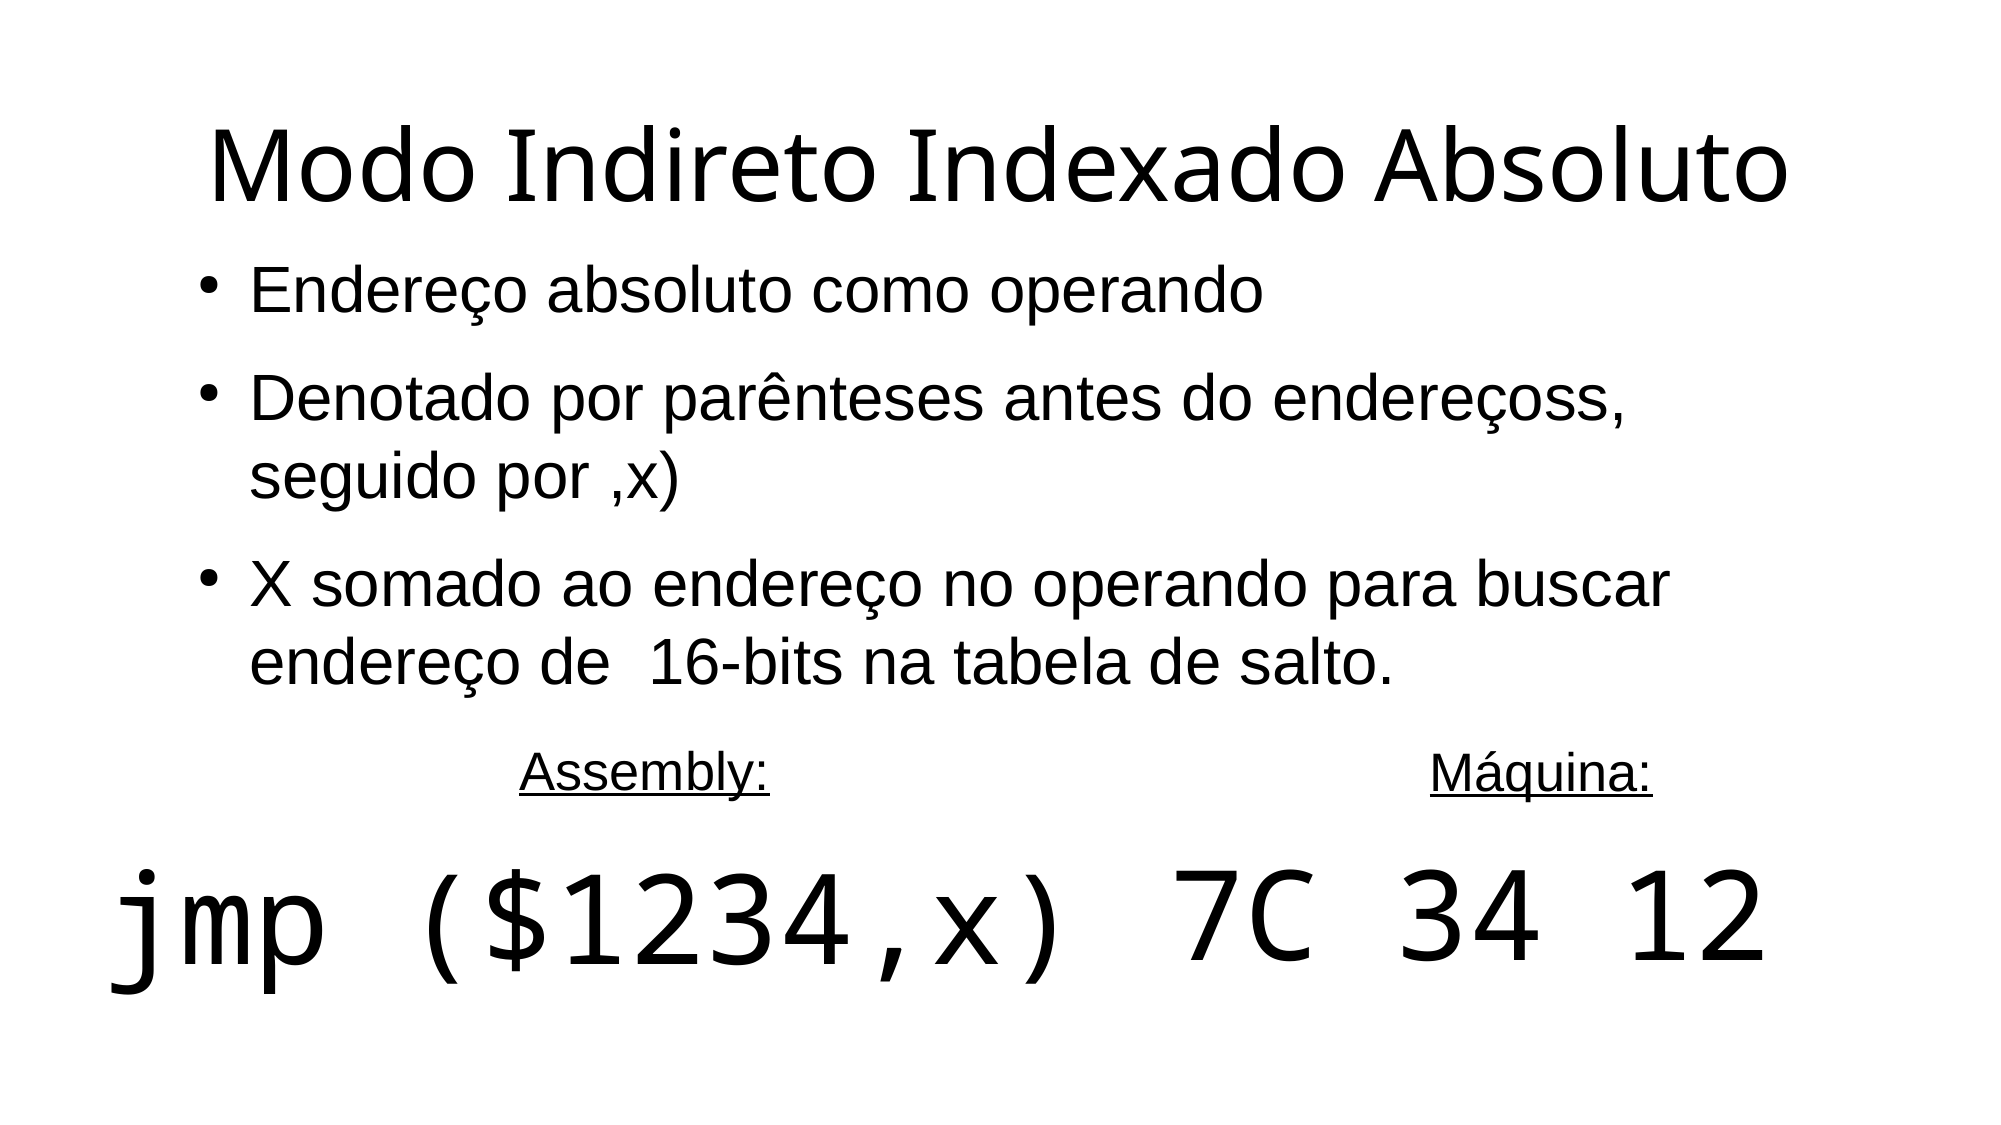

Modo Indireto Indexado Absoluto
# Endereço absoluto como operando
Denotado por parênteses antes do endereçoss, seguido por ,x)
X somado ao endereço no operando para buscar endereço de 16-bits na tabela de salto.
Assembly:
Máquina:
7C 34 12
jmp ($1234,x)